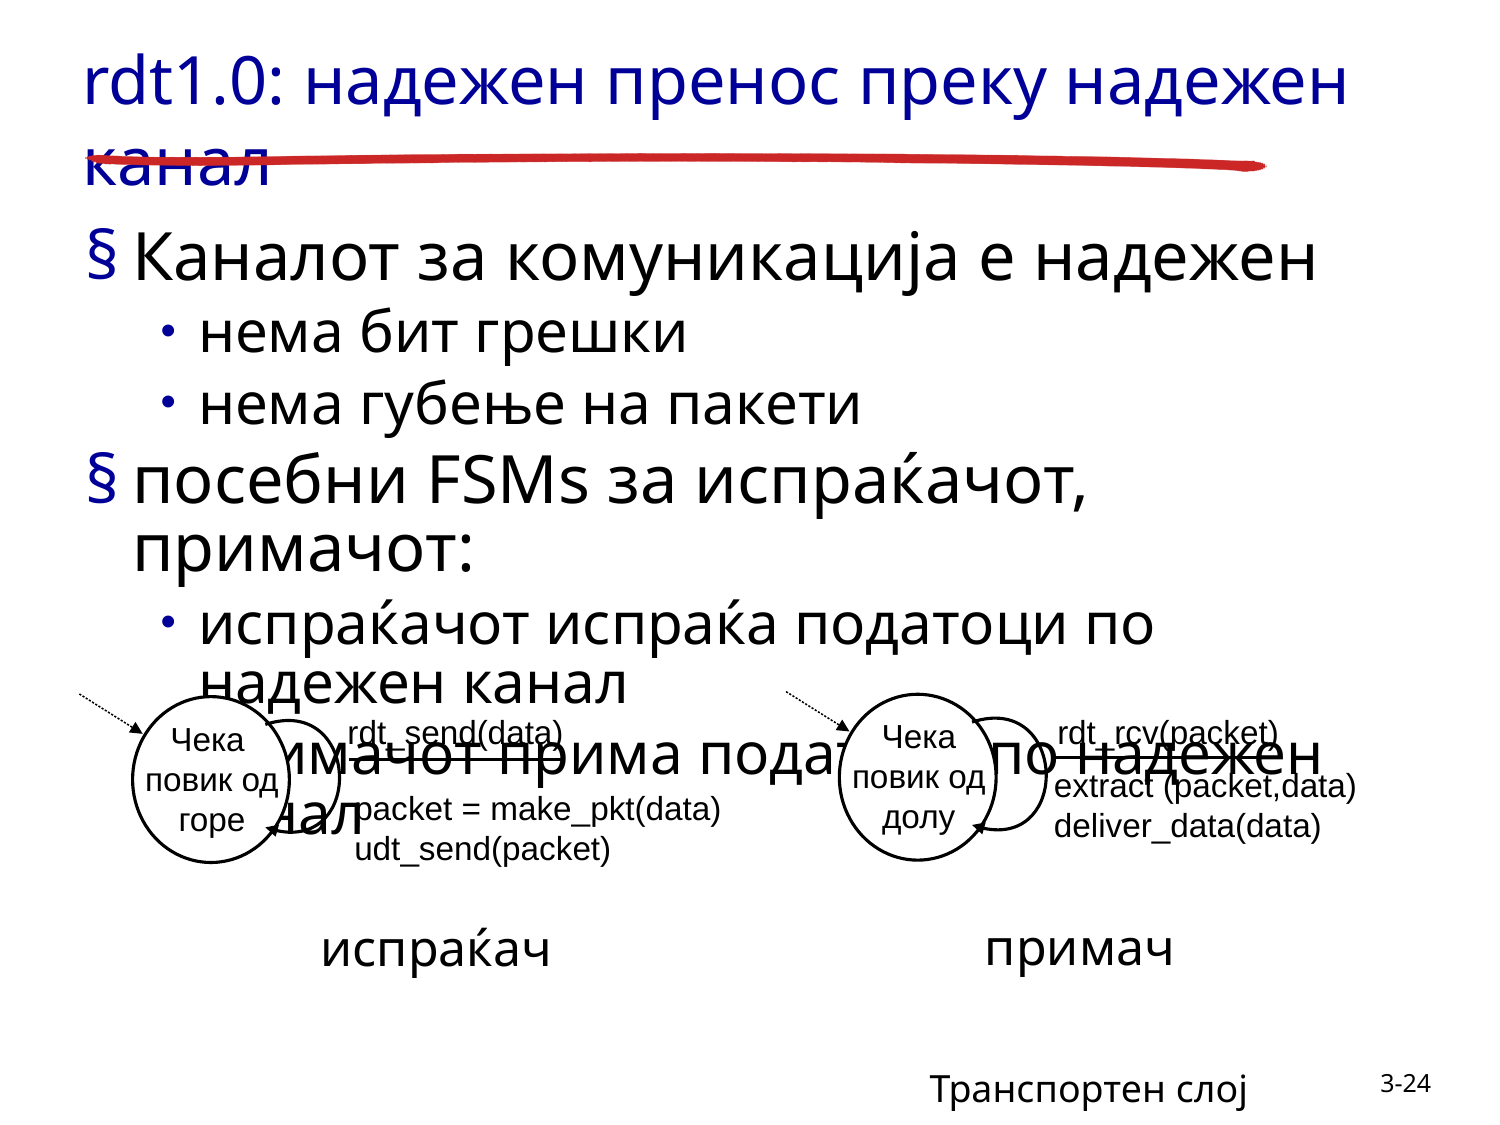

# rdt1.0: надежен пренос преку надежен канал
Каналот за комуникација е надежен
нема бит грешки
нема губење на пакети
посебни FSMs за испраќачот, примачот:
испраќачот испраќа податоци по надежен канал
примачот прима податоци по надежен канал
rdt_send(data)
rdt_rcv(packet)
Чека
повик од долу
Чека
повик од
горе
extract (packet,data)
deliver_data(data)
packet = make_pkt(data)
udt_send(packet)
примач
испраќач
Транспортен слој